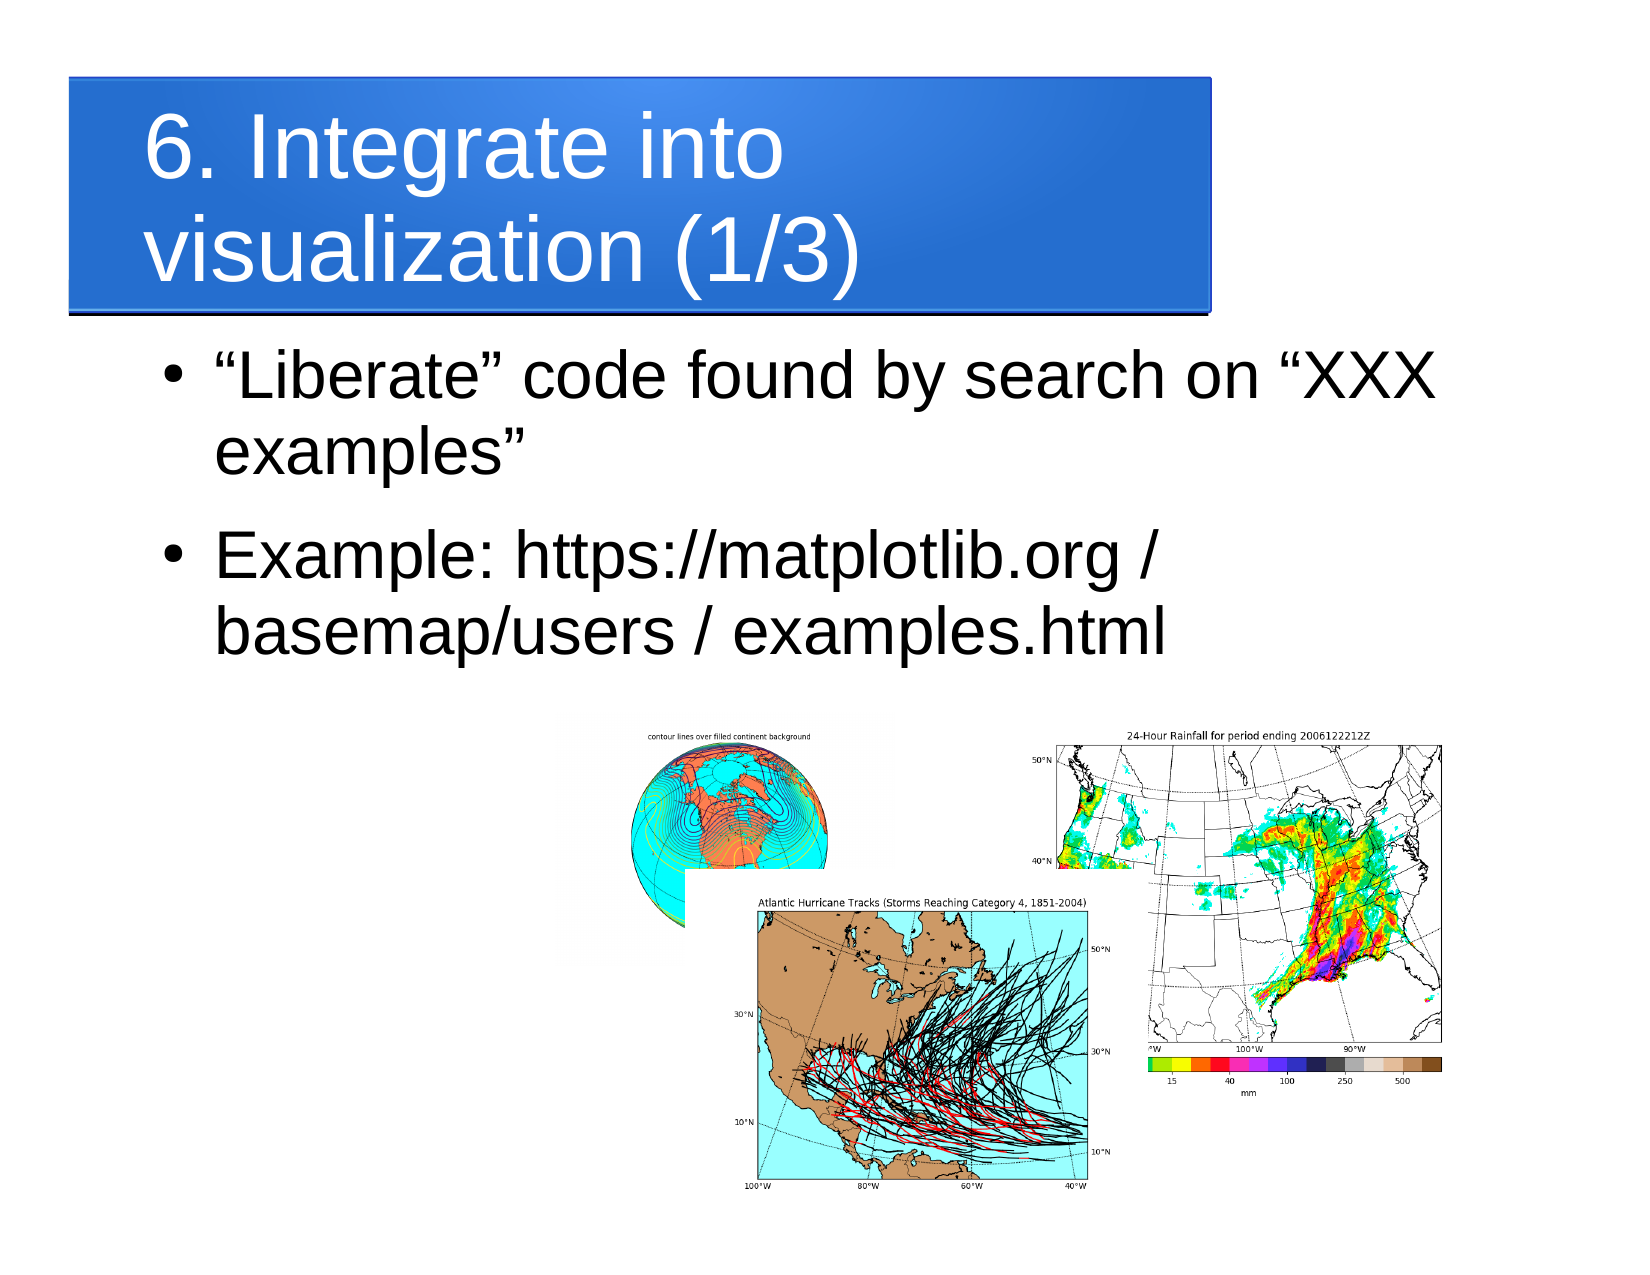

# 6. Integrate into visualization (1/3)
“Liberate” code found by search on “XXX examples”
Example: https://matplotlib.org / basemap/users / examples.html